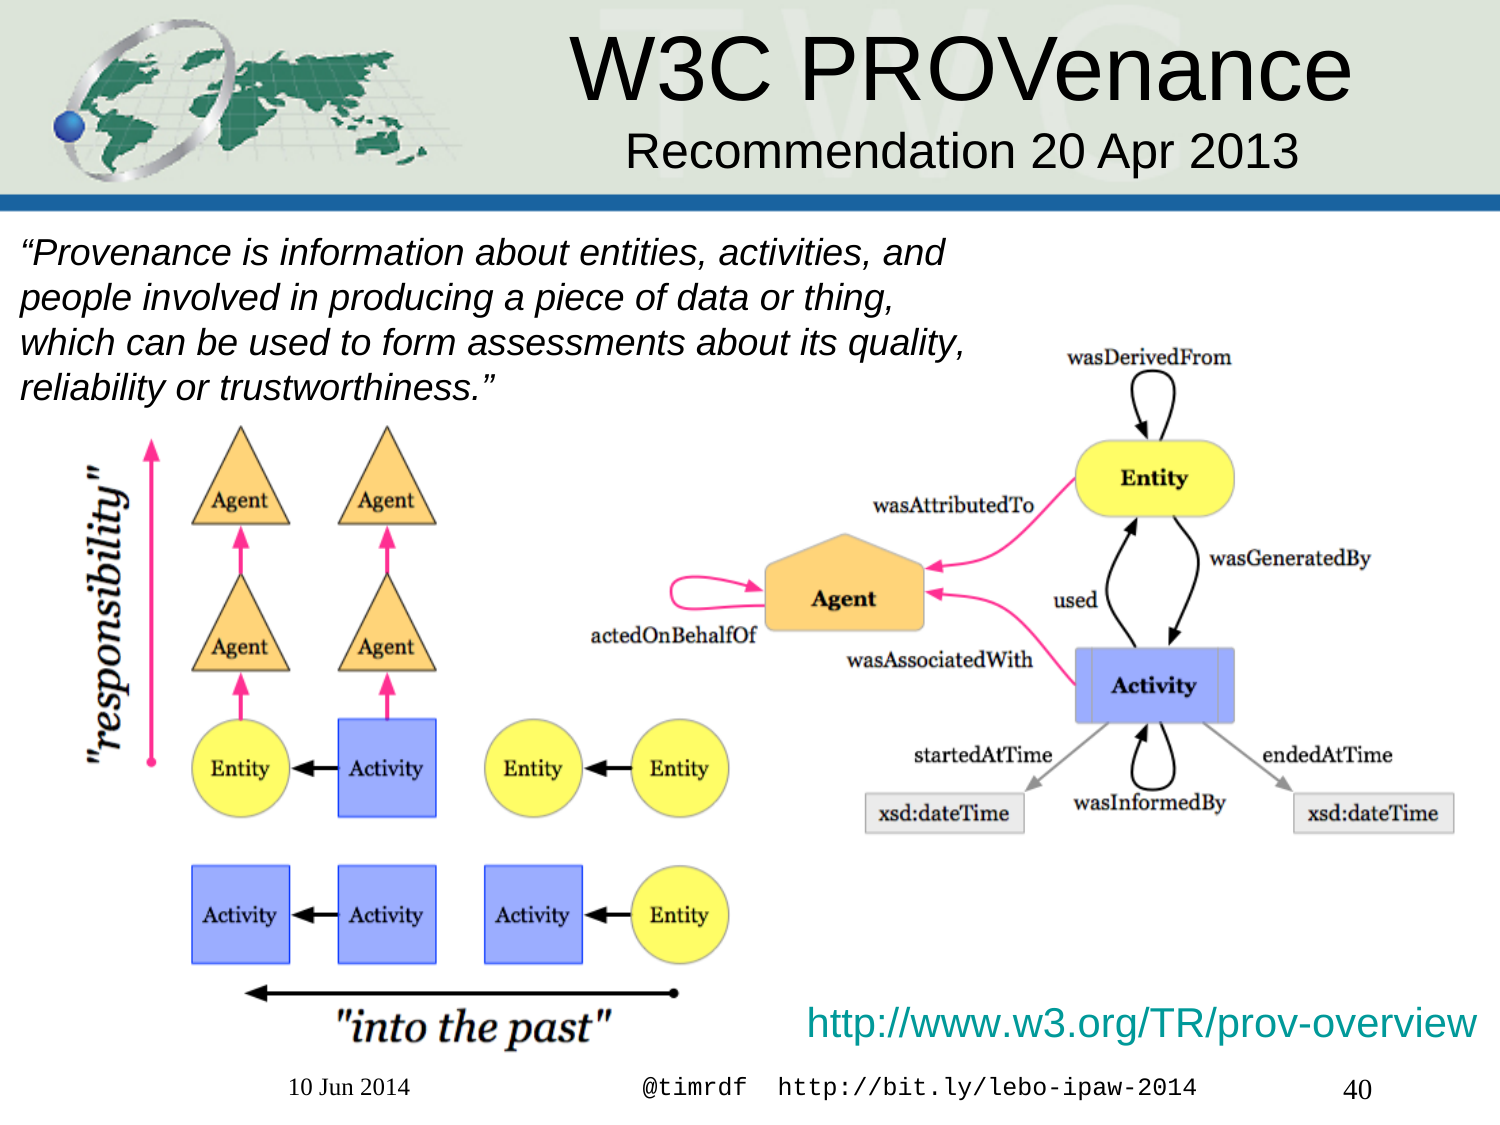

# W3C PROVenance Recommendation 20 Apr 2013
“Provenance is information about entities, activities, and people involved in producing a piece of data or thing, which can be used to form assessments about its quality, reliability or trustworthiness.”
http://www.w3.org/TR/prov-overview
10 Jun 2014
@timrdf http://bit.ly/lebo-ipaw-2014
40